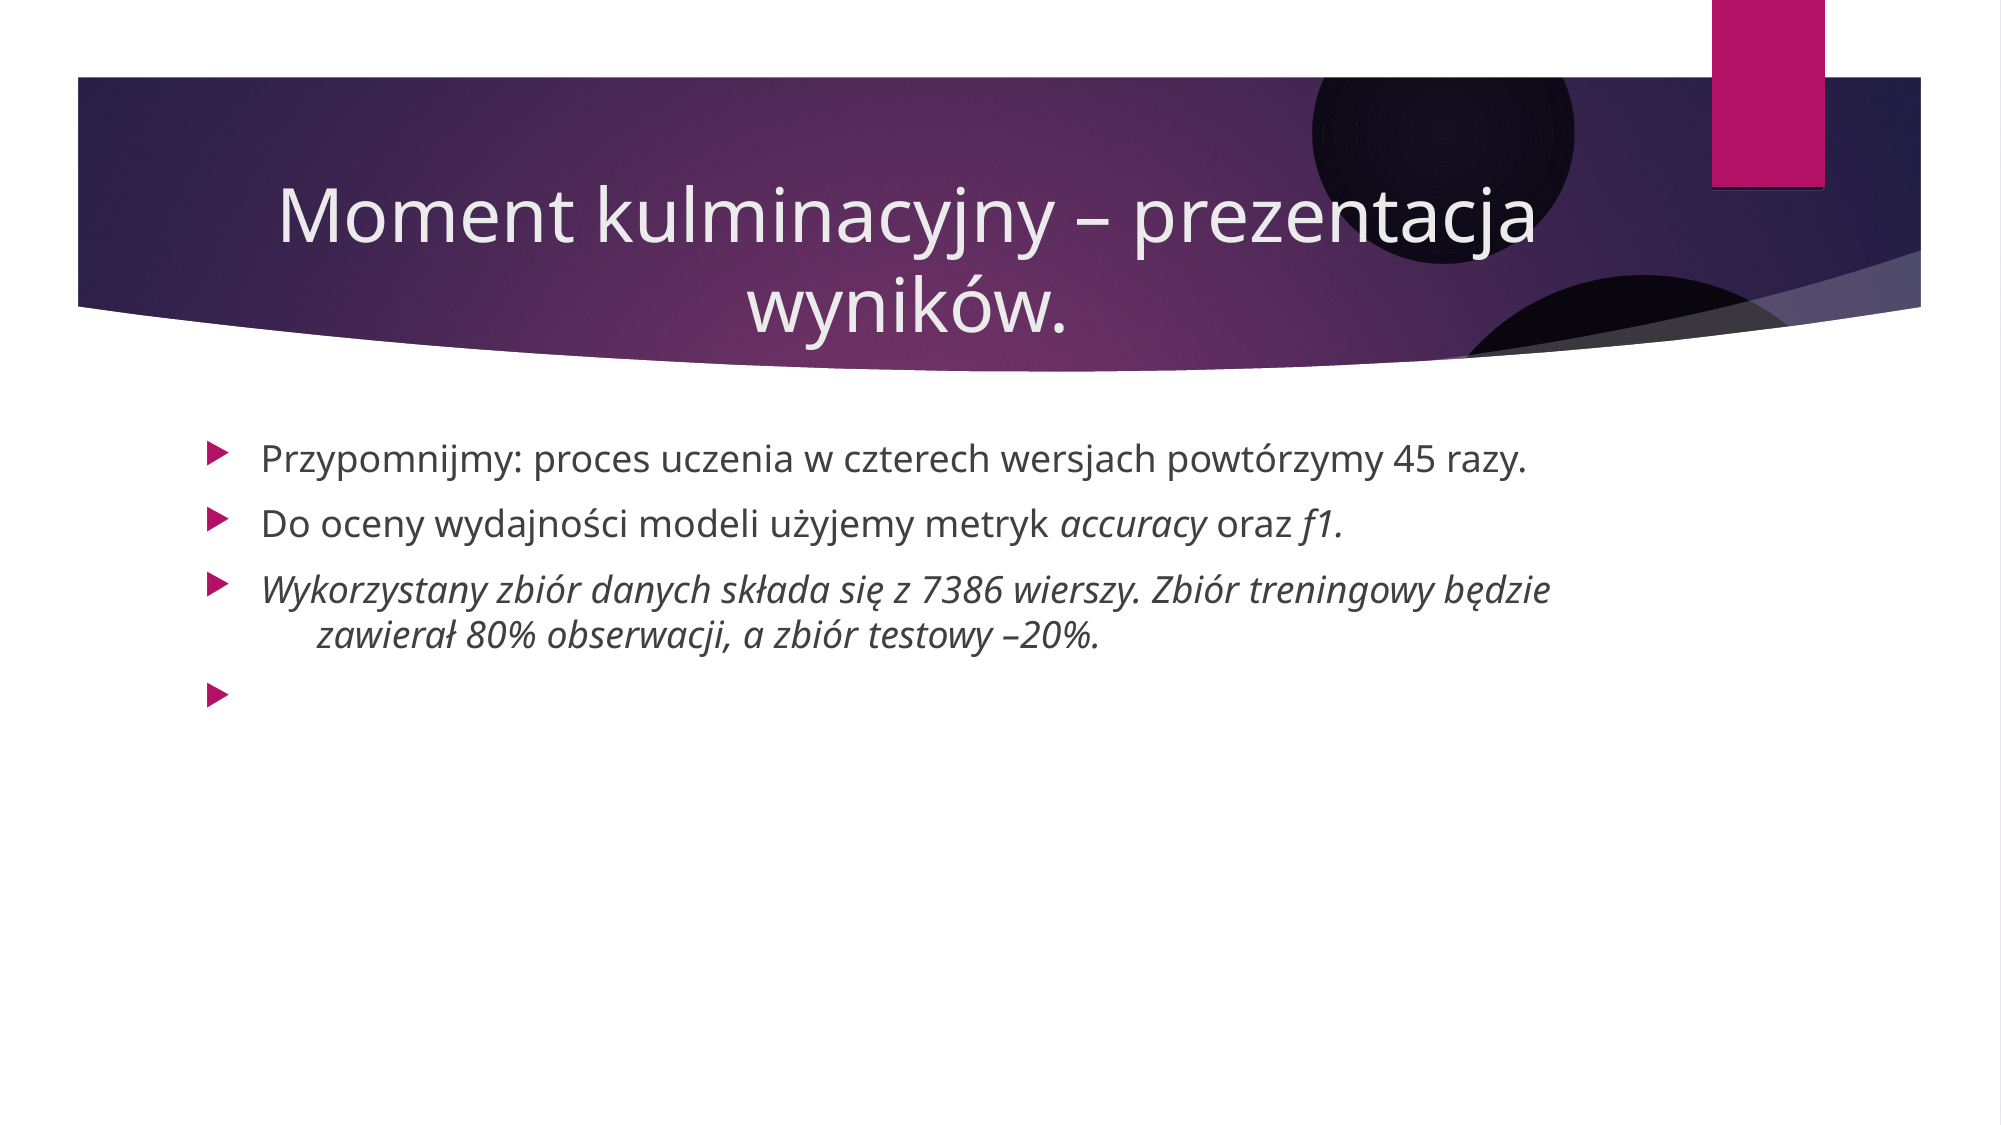

# Moment kulminacyjny – prezentacja wyników.
Przypomnijmy: proces uczenia w czterech wersjach powtórzymy 45 razy.
Do oceny wydajności modeli użyjemy metryk accuracy oraz f1.
Wykorzystany zbiór danych składa się z 7386 wierszy. Zbiór treningowy będzie zawierał 80% obserwacji, a zbiór testowy –20%.